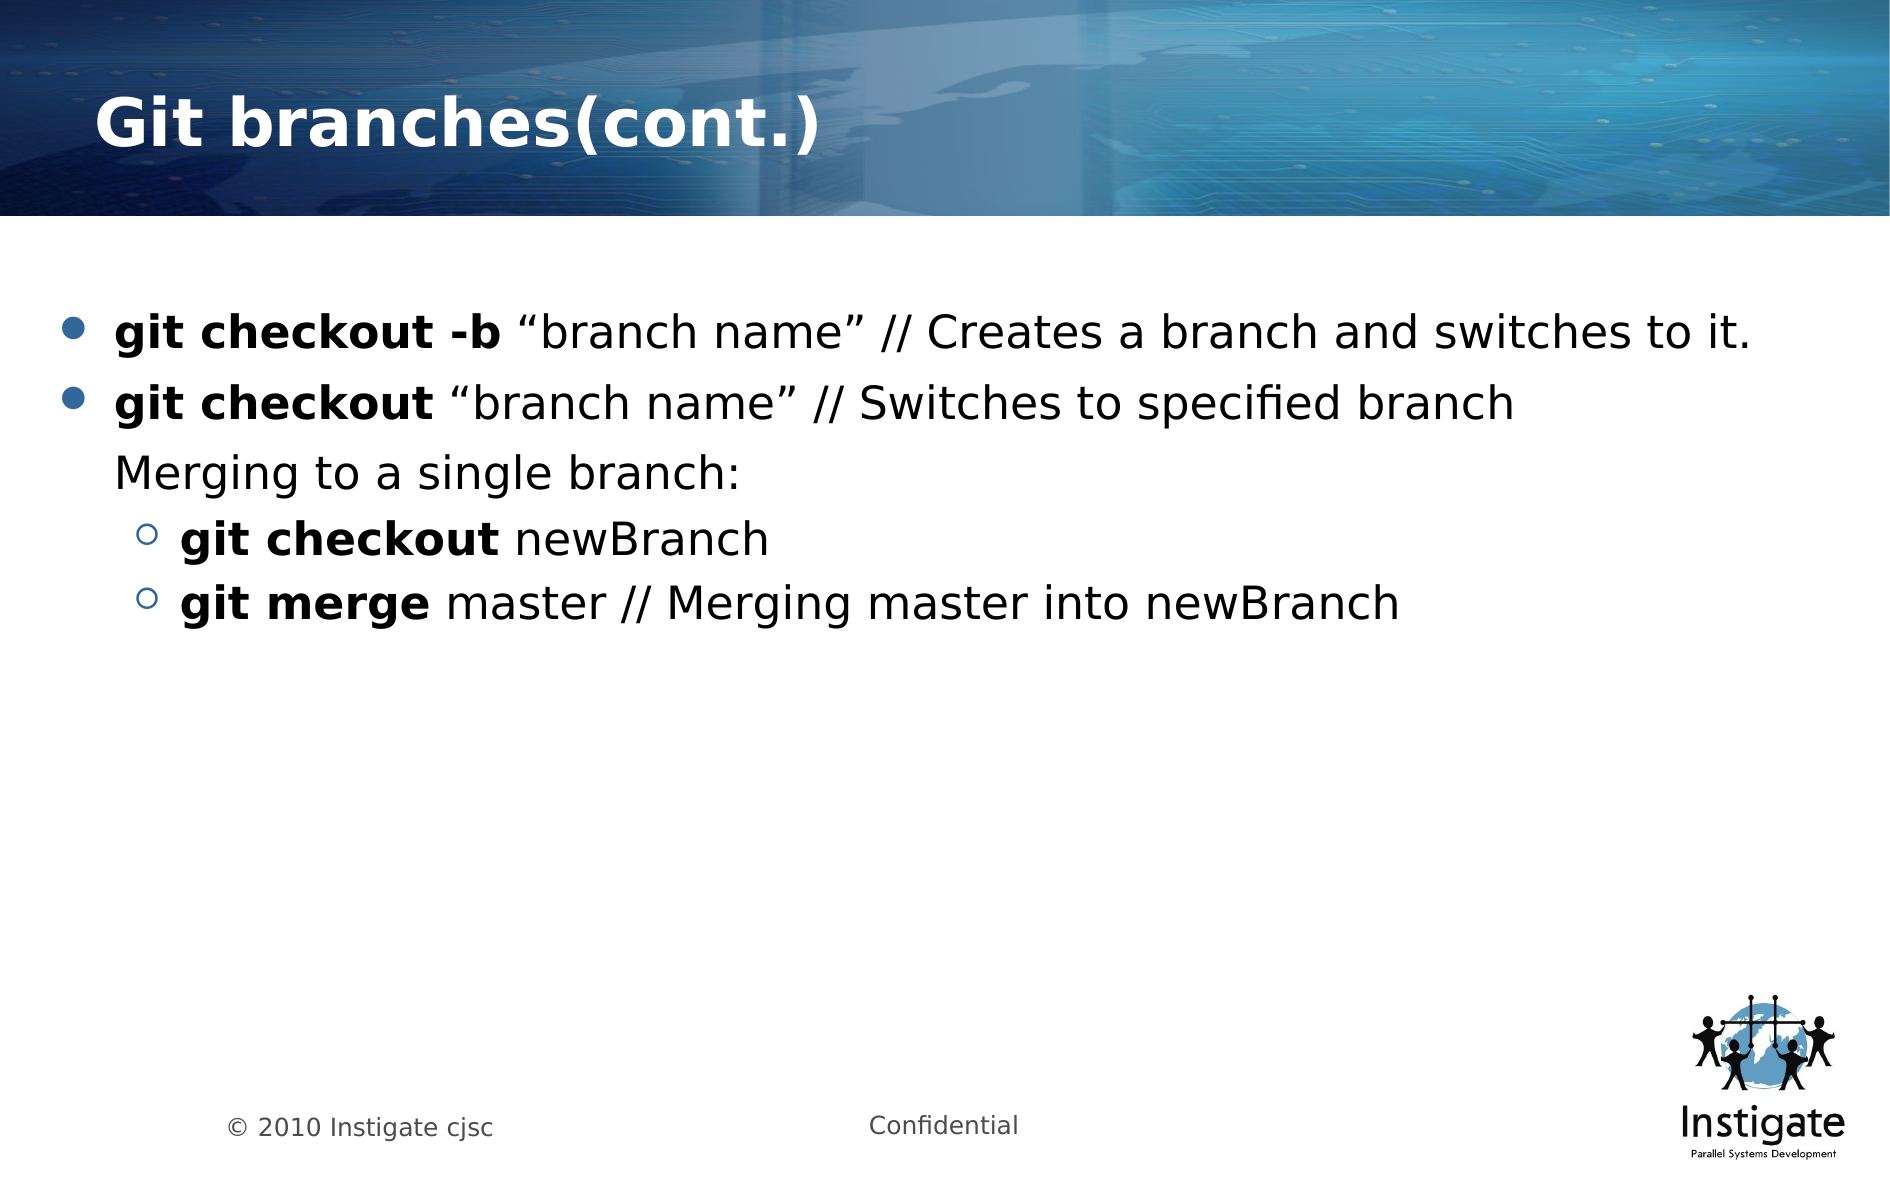

# Git branches(cont.)
git checkout -b “branch name” // Creates a branch and switches to it.
git checkout “branch name” // Switches to specified branch
Merging to a single branch:
git checkout newBranch
git merge master // Merging master into newBranch